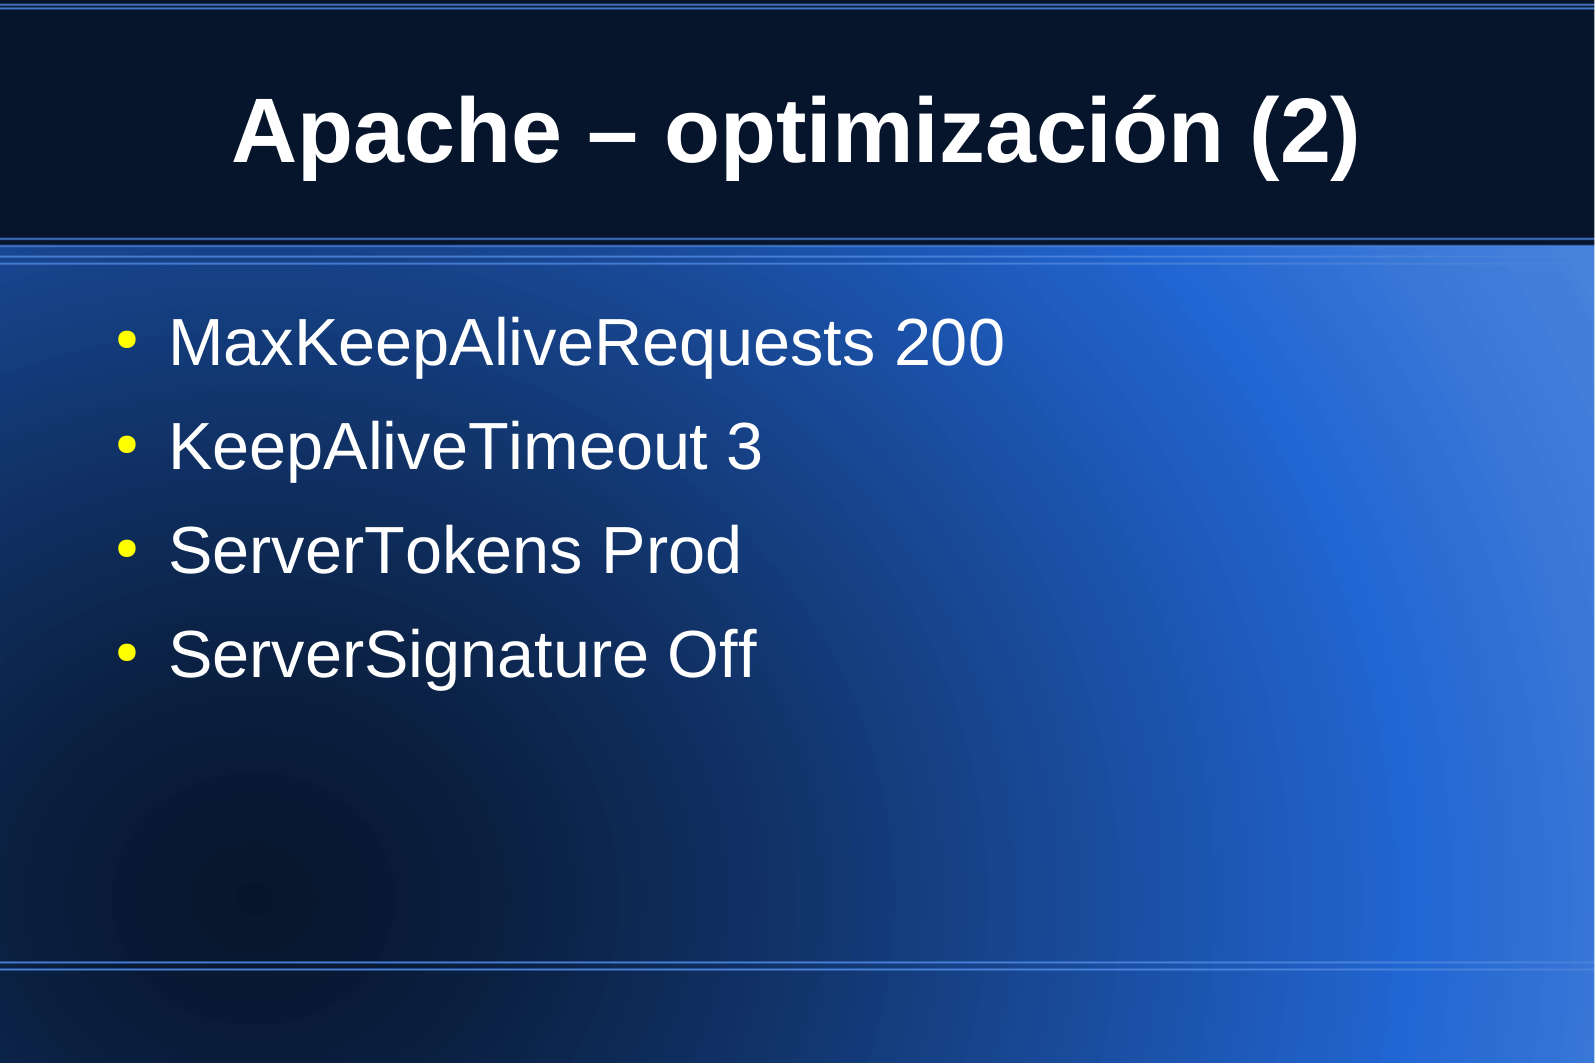

# Apache – optimización (2)
MaxKeepAliveRequests 200
KeepAliveTimeout 3
ServerTokens Prod
ServerSignature Off